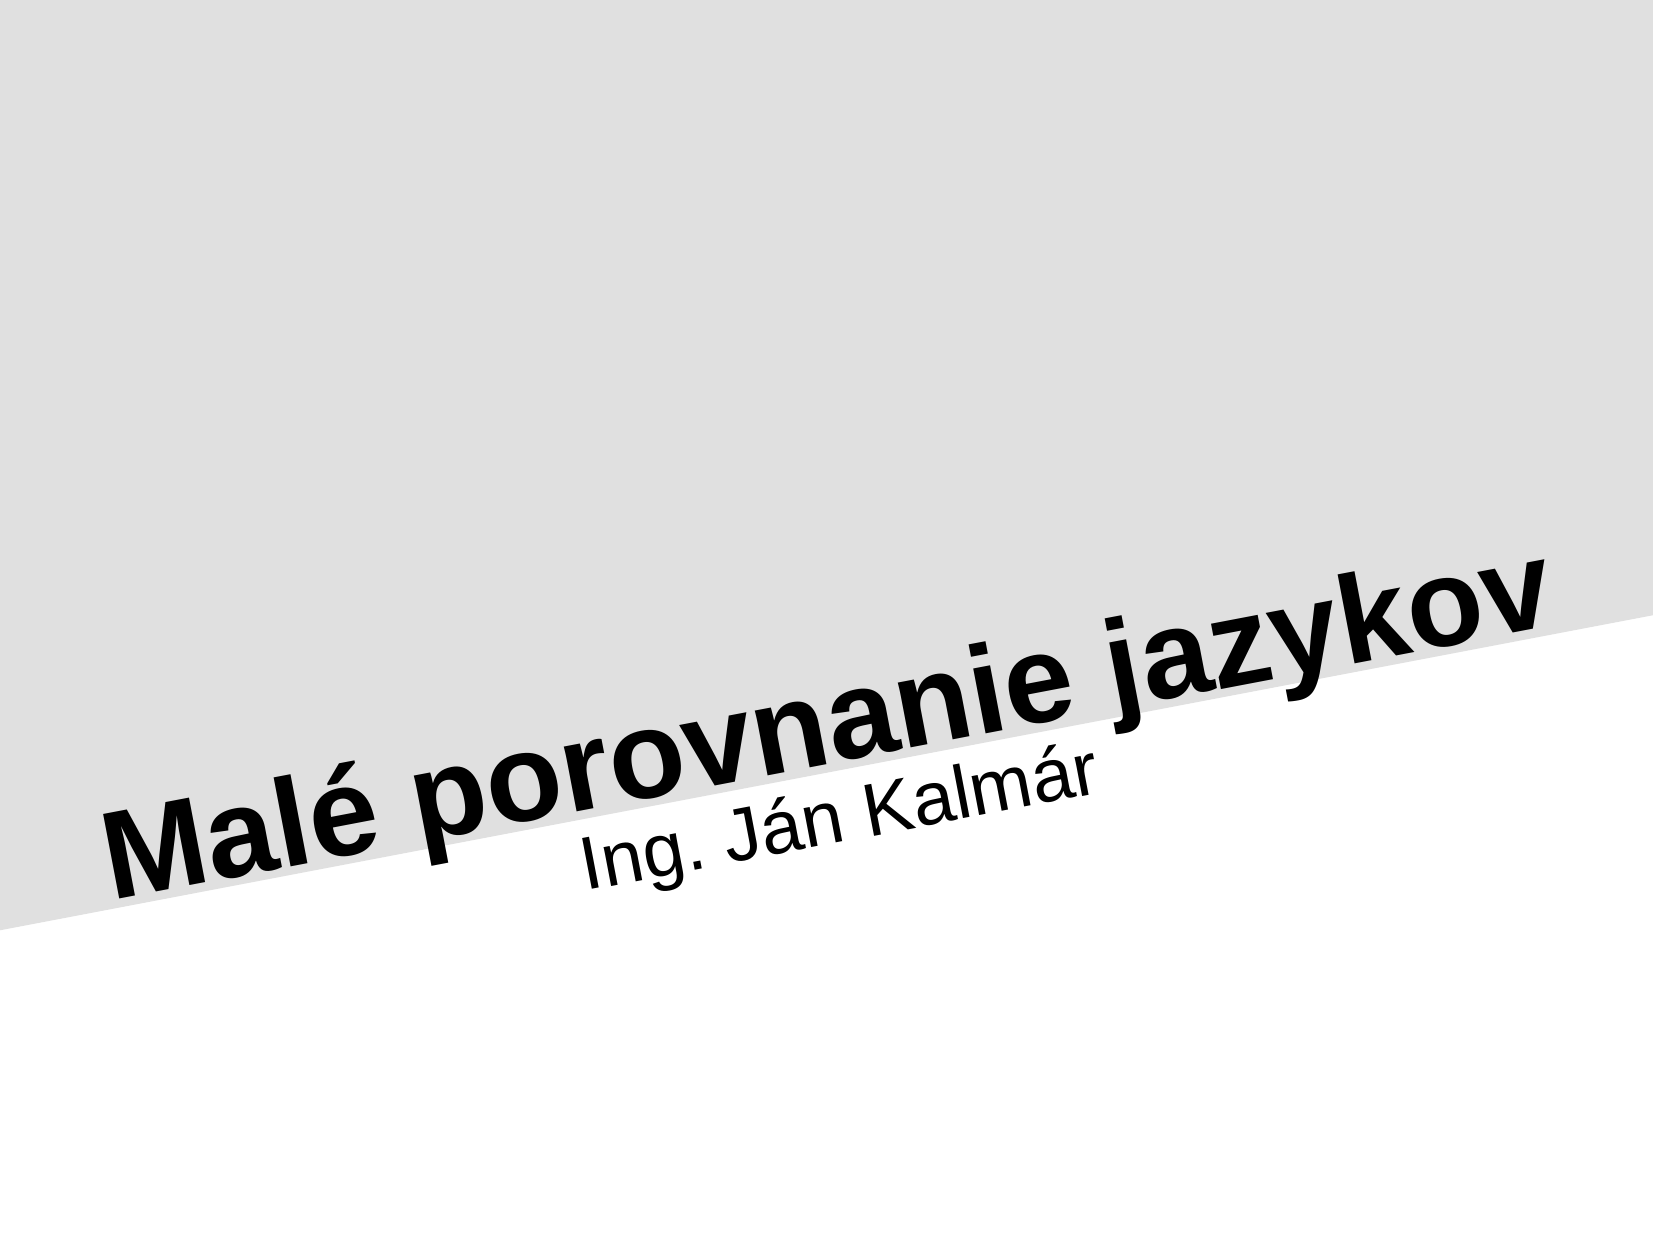

# Malé porovnanie jazykov
Ing. Ján Kalmár